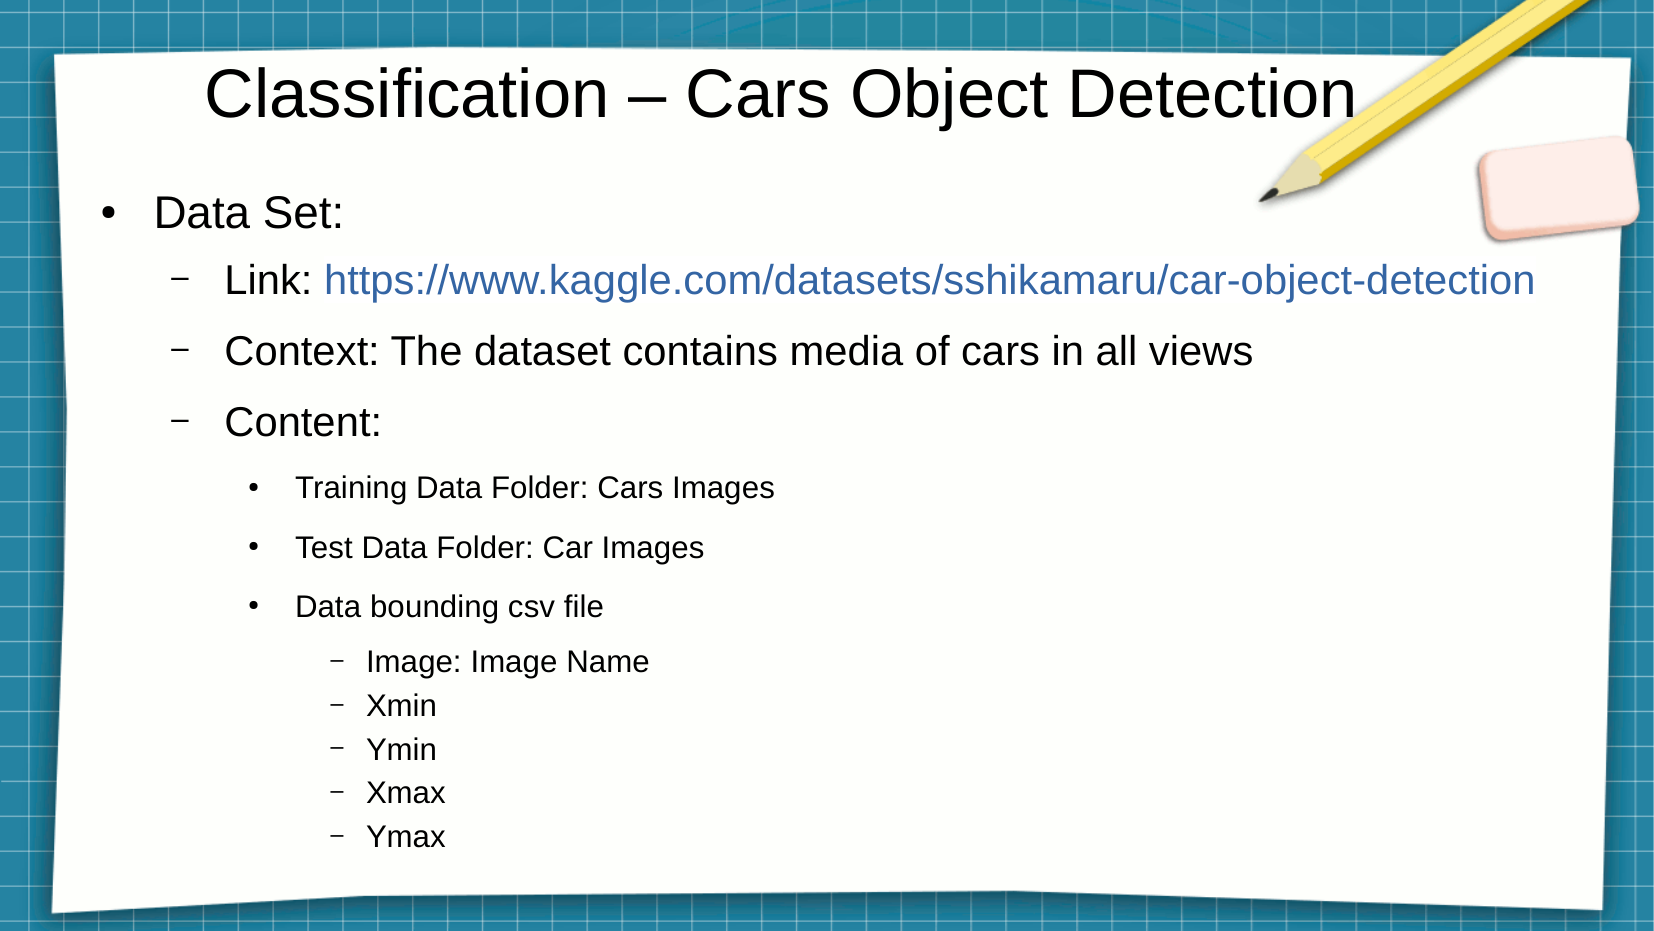

# Classification – Cars Object Detection
Data Set:
Link: https://www.kaggle.com/datasets/sshikamaru/car-object-detection
Context: The dataset contains media of cars in all views
Content:
Training Data Folder: Cars Images
Test Data Folder: Car Images
Data bounding csv file
Image: Image Name
Xmin
Ymin
Xmax
Ymax